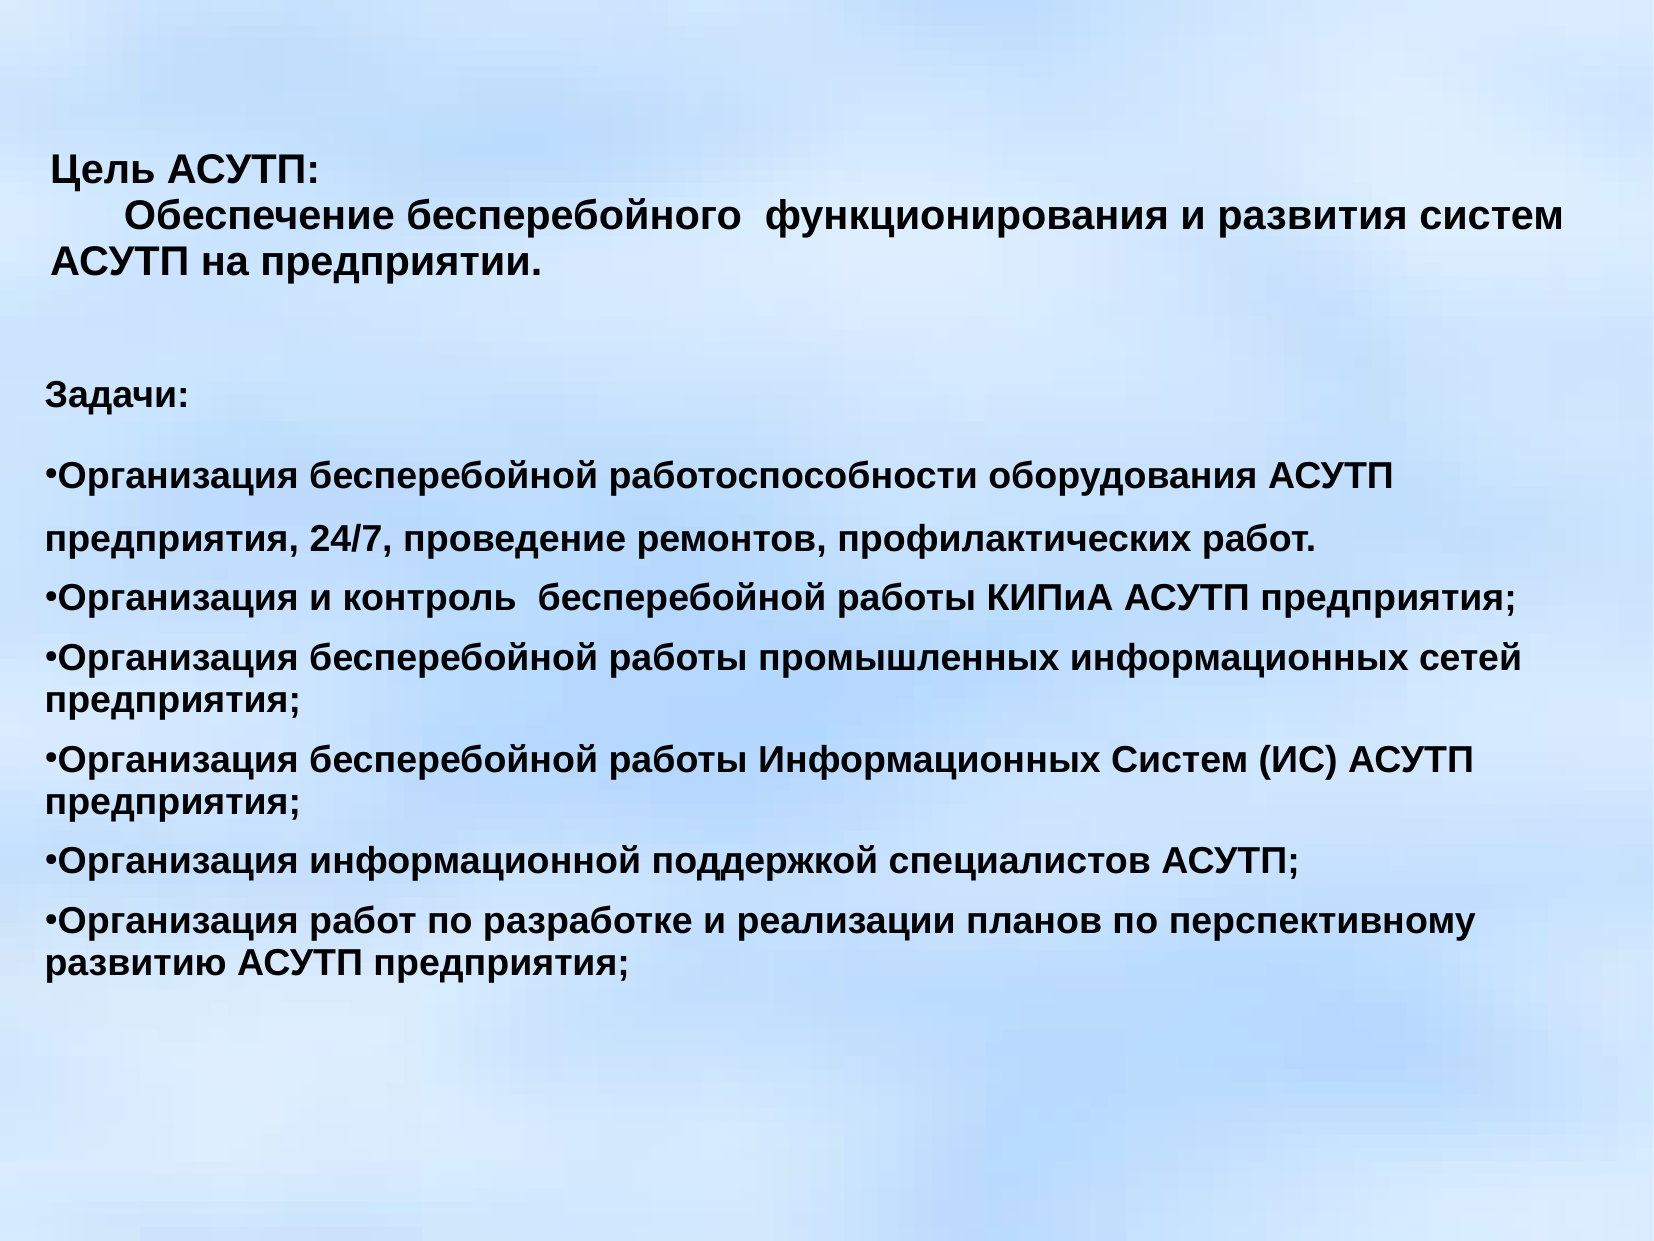

Цель АСУТП:
	Обеспечение бесперебойного функционирования и развития систем АСУТП на предприятии.
Задачи:
Организация бесперебойной работоспособности оборудования АСУТП предприятия, 24/7, проведение ремонтов, профилактических работ.
Организация и контроль бесперебойной работы КИПиА АСУТП предприятия;
Организация бесперебойной работы промышленных информационных сетей предприятия;
Организация бесперебойной работы Информационных Систем (ИС) АСУТП предприятия;
Организация информационной поддержкой специалистов АСУТП;
Организация работ по разработке и реализации планов по перспективному развитию АСУТП предприятия;